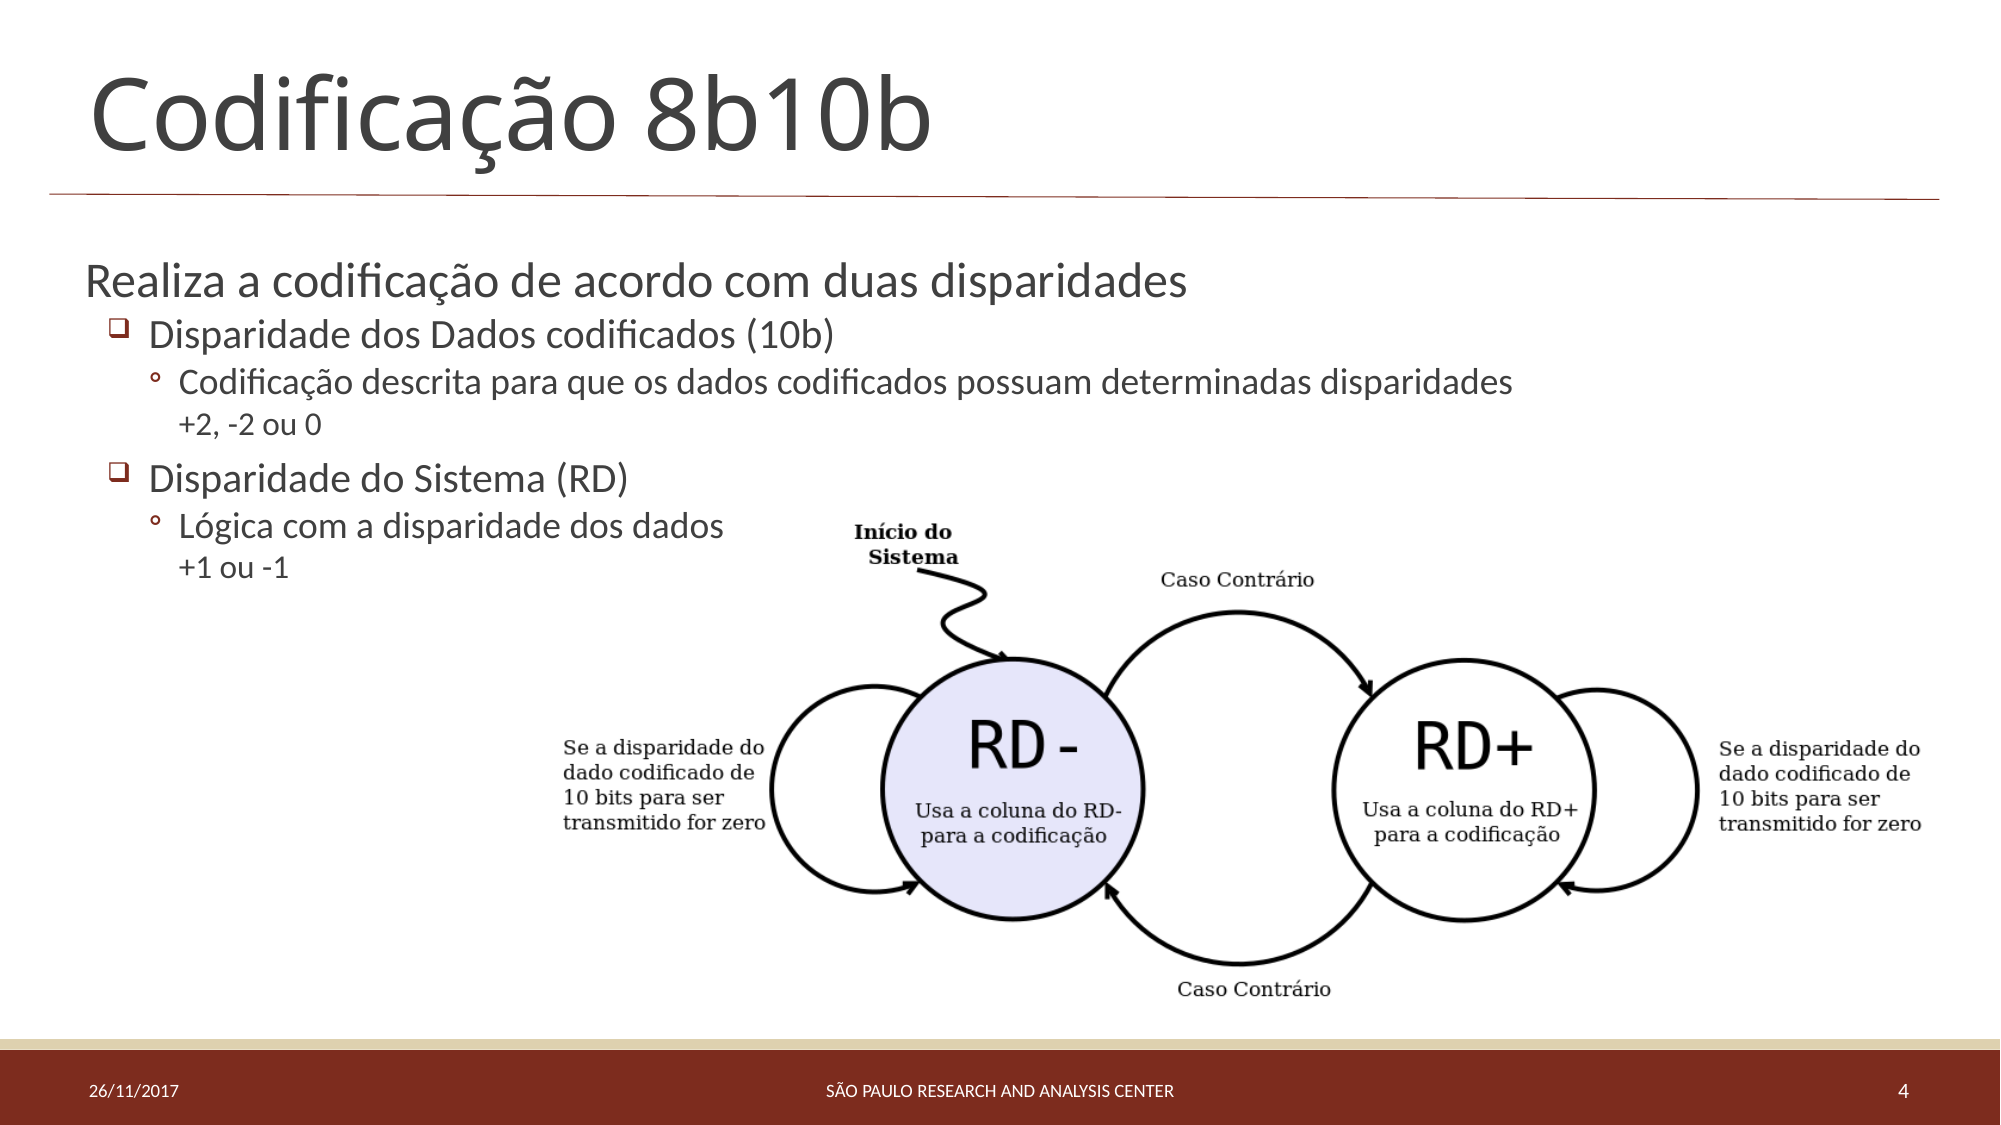

Codificação 8b10b
Realiza a codificação de acordo com duas disparidades
Disparidade dos Dados codificados (10b)
Codificação descrita para que os dados codificados possuam determinadas disparidades
+2, -2 ou 0
Disparidade do Sistema (RD)
Lógica com a disparidade dos dados
+1 ou -1
26/11/2017
São Paulo Research and Analysis Center